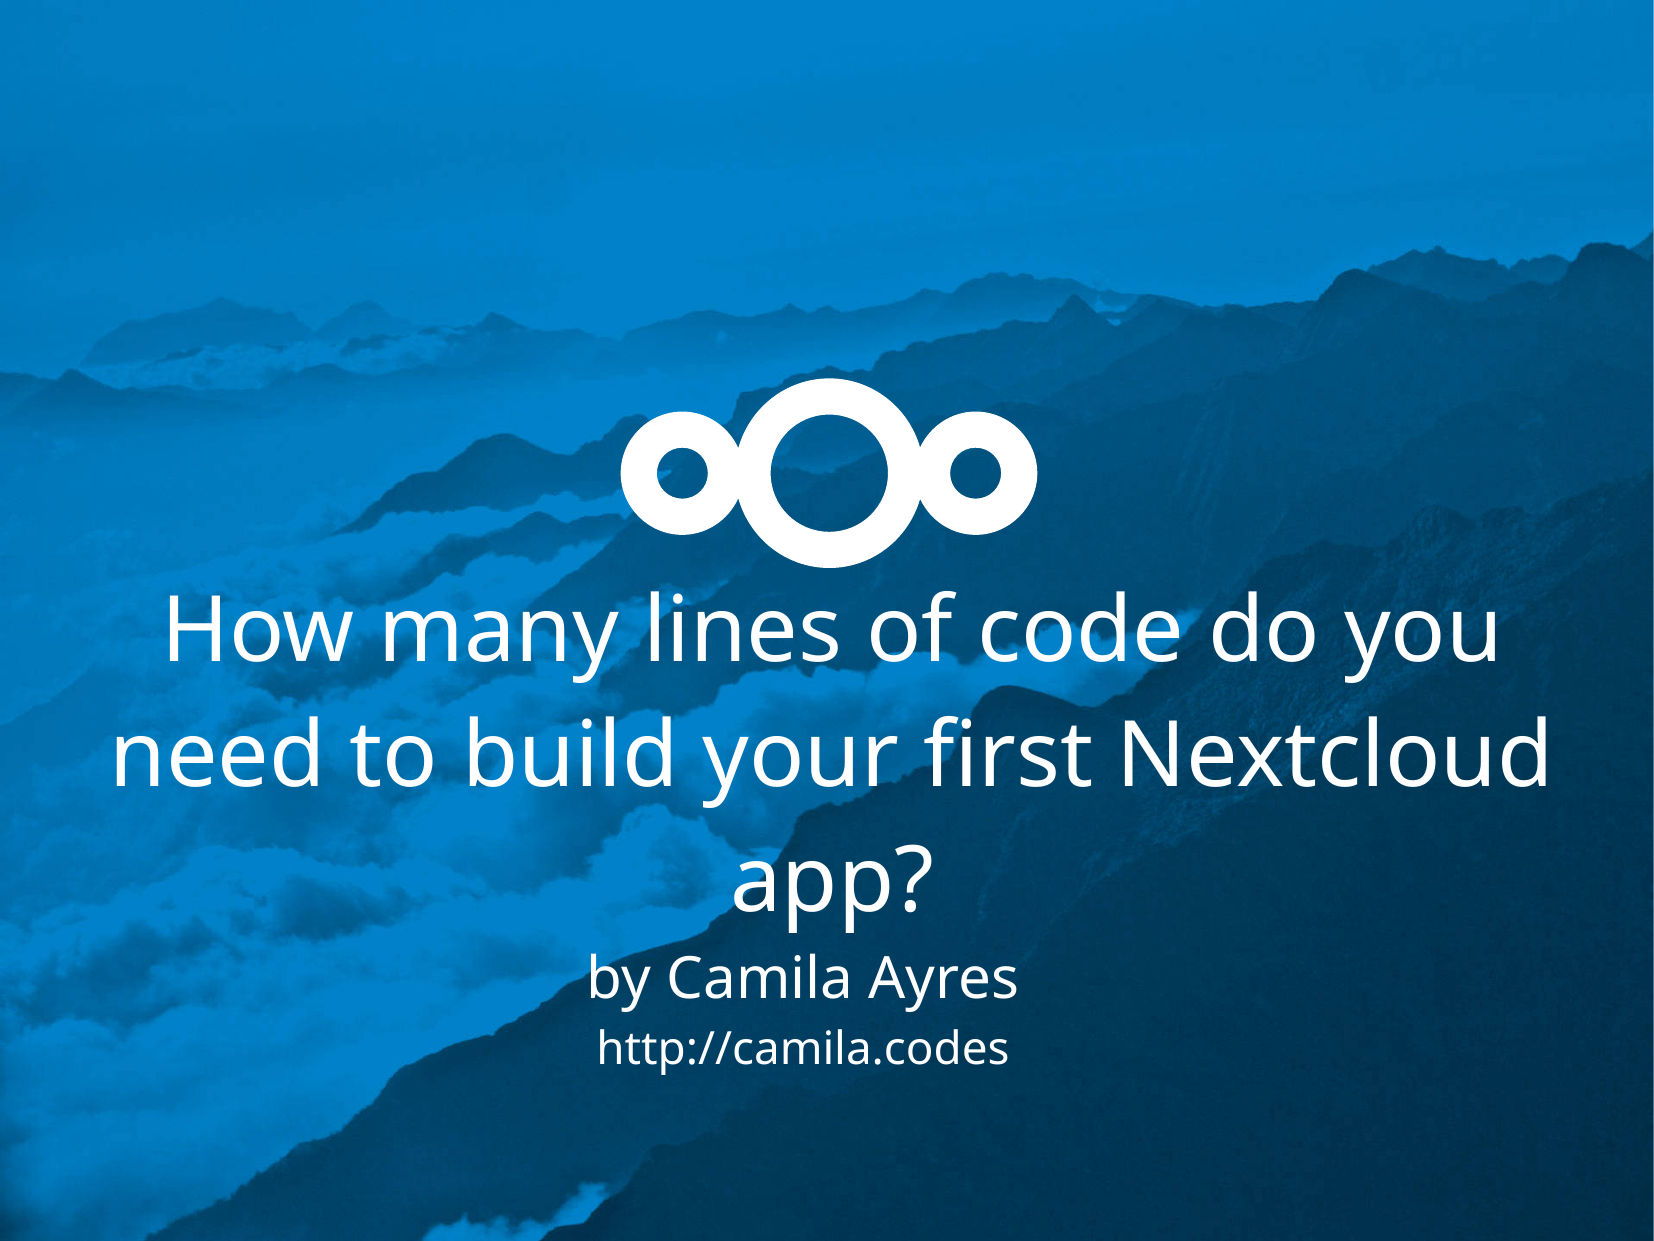

# How many lines of code do you need to build your first Nextcloud app?
by Camila Ayres
http://camila.codes